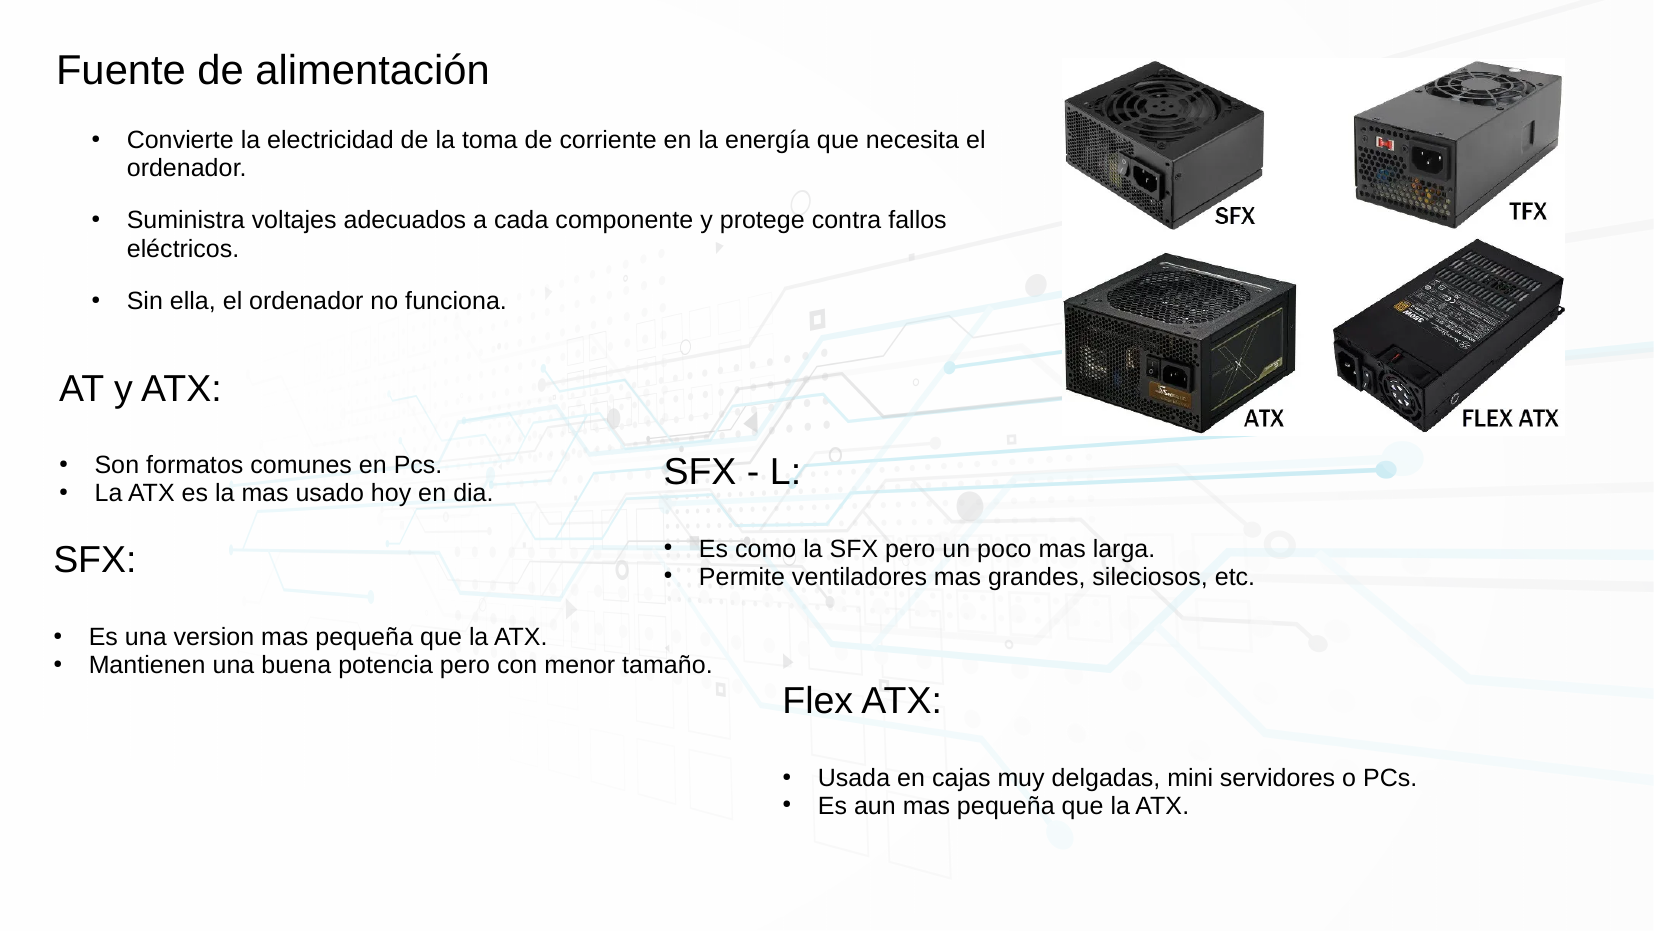

Fuente de alimentación
Convierte la electricidad de la toma de corriente en la energía que necesita el ordenador.
Suministra voltajes adecuados a cada componente y protege contra fallos eléctricos.
Sin ella, el ordenador no funciona.
AT y ATX:
Son formatos comunes en Pcs.
La ATX es la mas usado hoy en dia.
SFX - L:
Es como la SFX pero un poco mas larga.
Permite ventiladores mas grandes, sileciosos, etc.
SFX:
Es una version mas pequeña que la ATX.
Mantienen una buena potencia pero con menor tamaño.
Flex ATX:
Usada en cajas muy delgadas, mini servidores o PCs.
Es aun mas pequeña que la ATX.